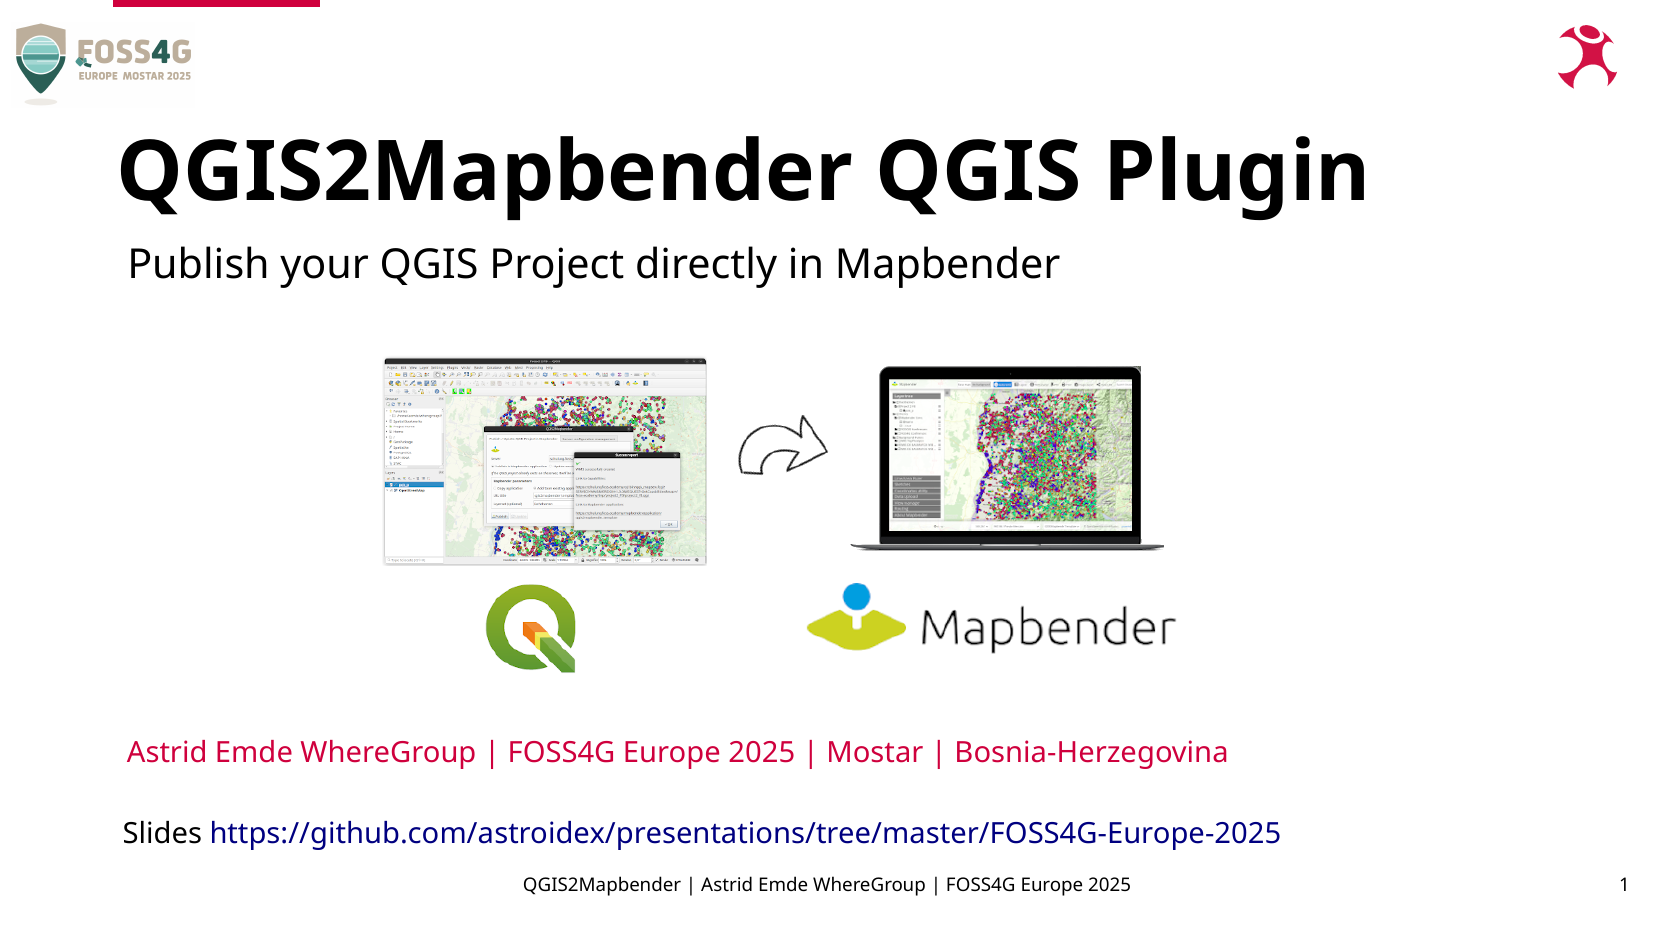

# QGIS2Mapbender QGIS Plugin
Publish your QGIS Project directly in Mapbender
Astrid Emde WhereGroup | FOSS4G Europe 2025 | Mostar | Bosnia-Herzegovina
Slides https://github.com/astroidex/presentations/tree/master/FOSS4G-Europe-2025
QGIS2Mapbender | Astrid Emde WhereGroup | FOSS4G Europe 2025
1